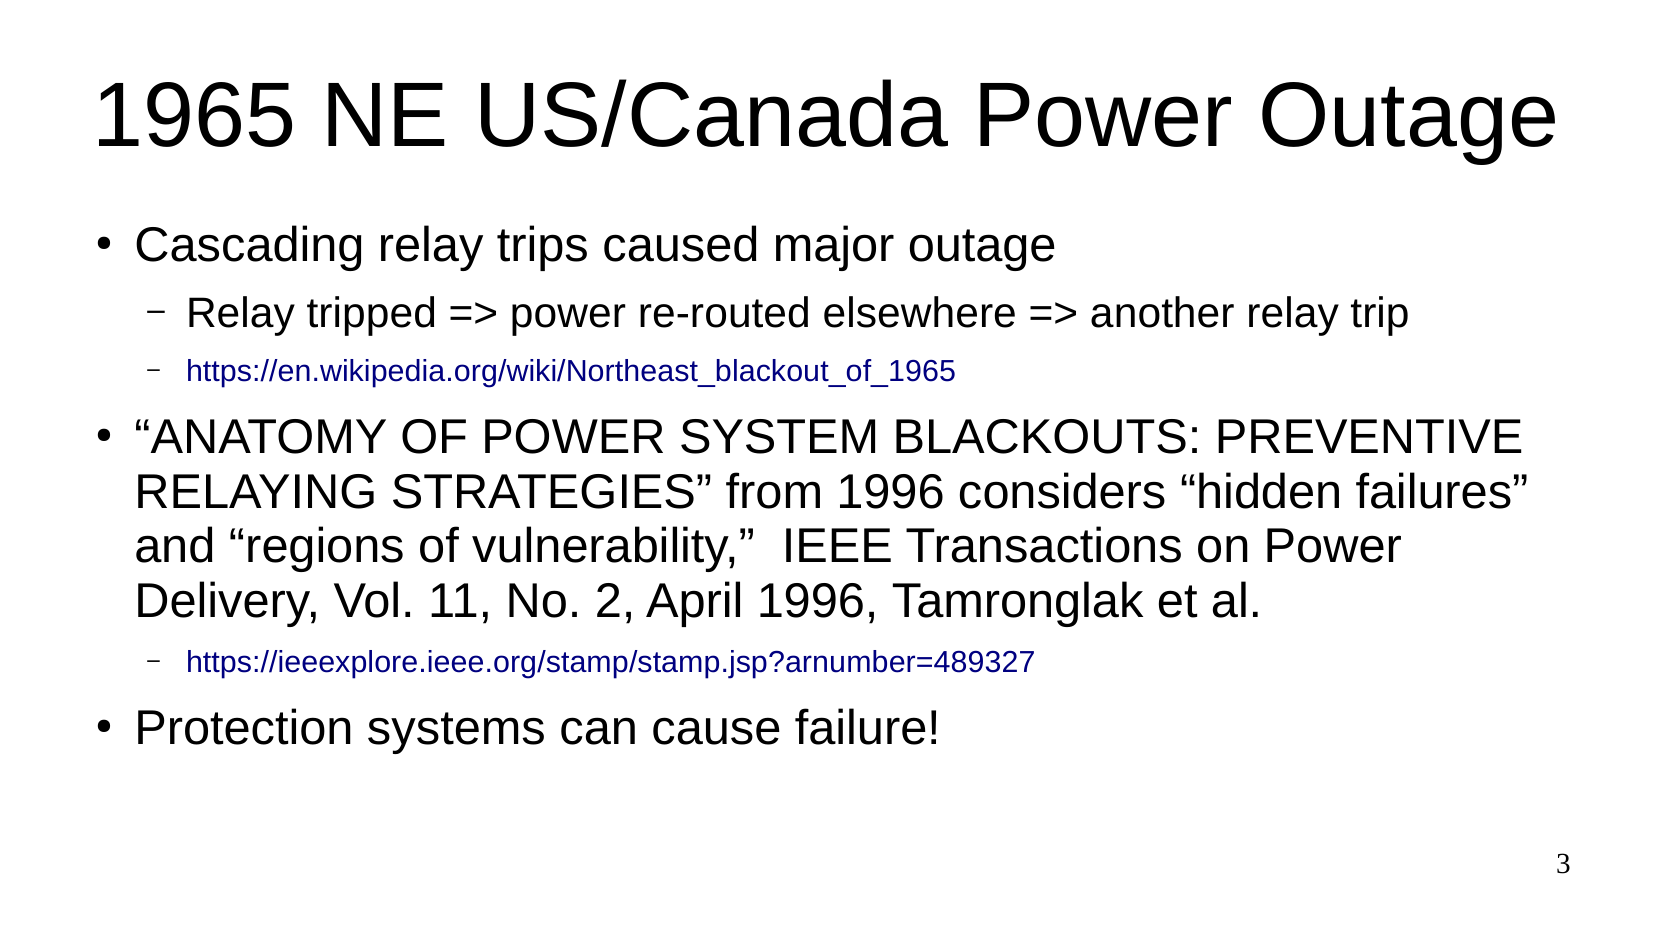

# 1965 NE US/Canada Power Outage
Cascading relay trips caused major outage
Relay tripped => power re-routed elsewhere => another relay trip
https://en.wikipedia.org/wiki/Northeast_blackout_of_1965
“ANATOMY OF POWER SYSTEM BLACKOUTS: PREVENTIVE RELAYING STRATEGIES” from 1996 considers “hidden failures” and “regions of vulnerability,” IEEE Transactions on Power Delivery, Vol. 11, No. 2, April 1996, Tamronglak et al.
https://ieeexplore.ieee.org/stamp/stamp.jsp?arnumber=489327
Protection systems can cause failure!
3